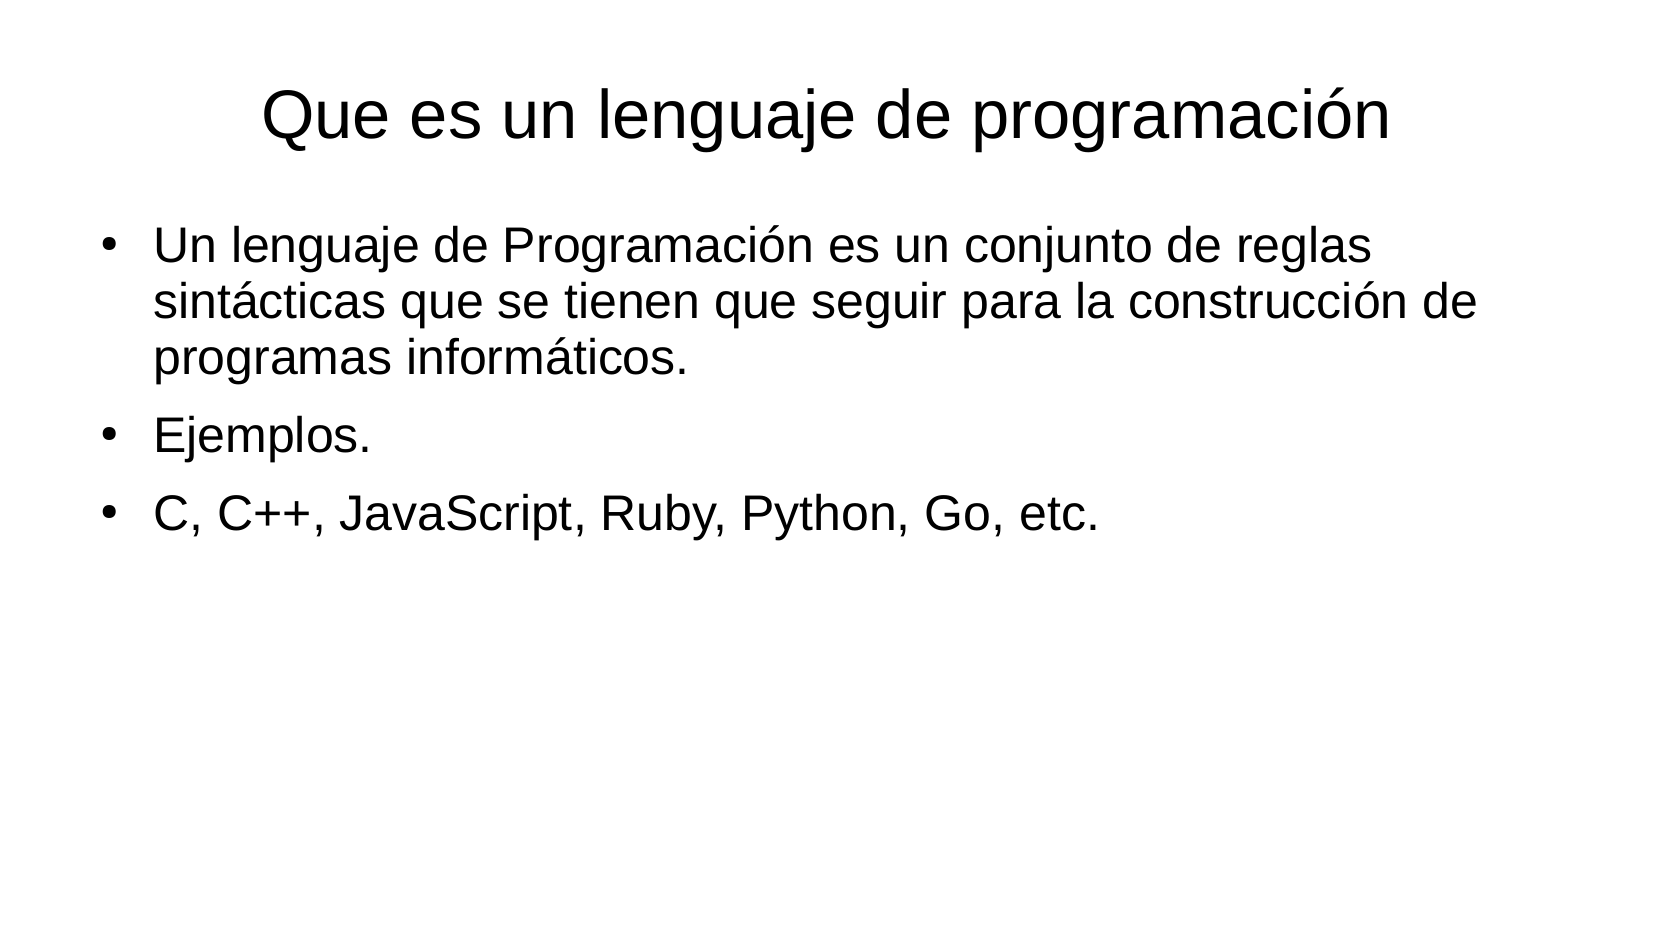

# Que es un lenguaje de programación
Un lenguaje de Programación es un conjunto de reglas sintácticas que se tienen que seguir para la construcción de programas informáticos.
Ejemplos.
C, C++, JavaScript, Ruby, Python, Go, etc.